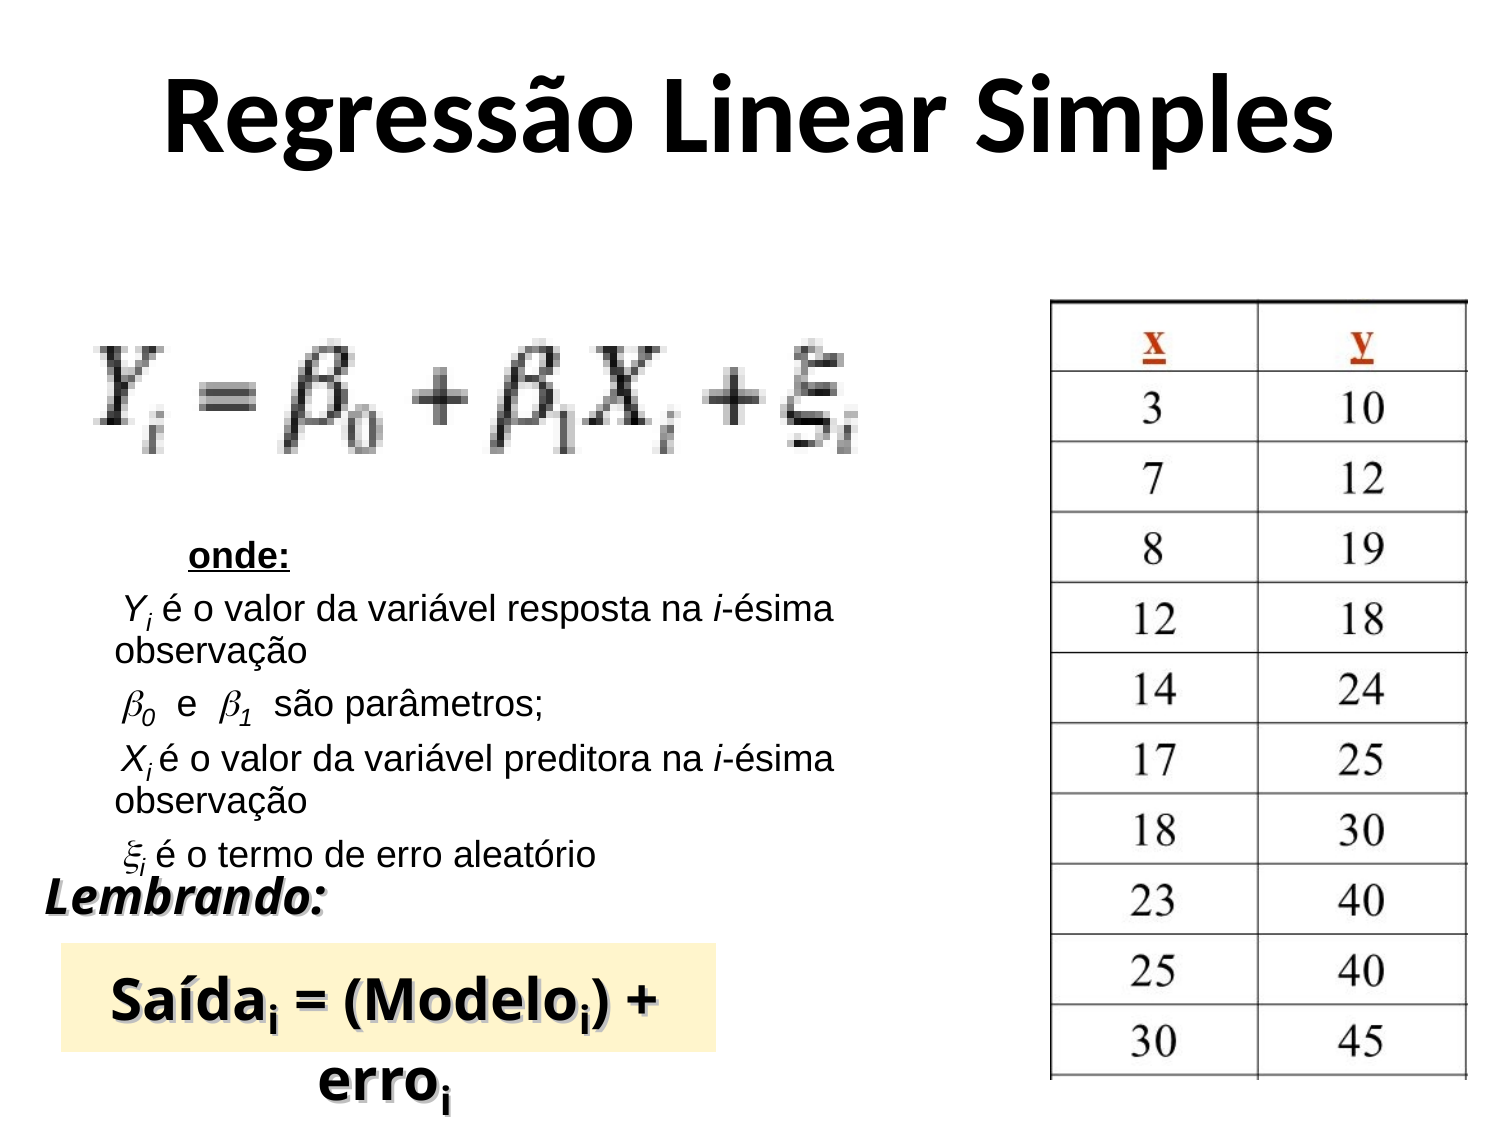

Regressão Linear Simples
# onde:
 Yi é o valor da variável resposta na i-ésima observação
 0 e 1 são parâmetros;
 Xi é o valor da variável preditora na i-ésima observação
 i é o termo de erro aleatório
Lembrando:
Saídai = (Modeloi) + erroi